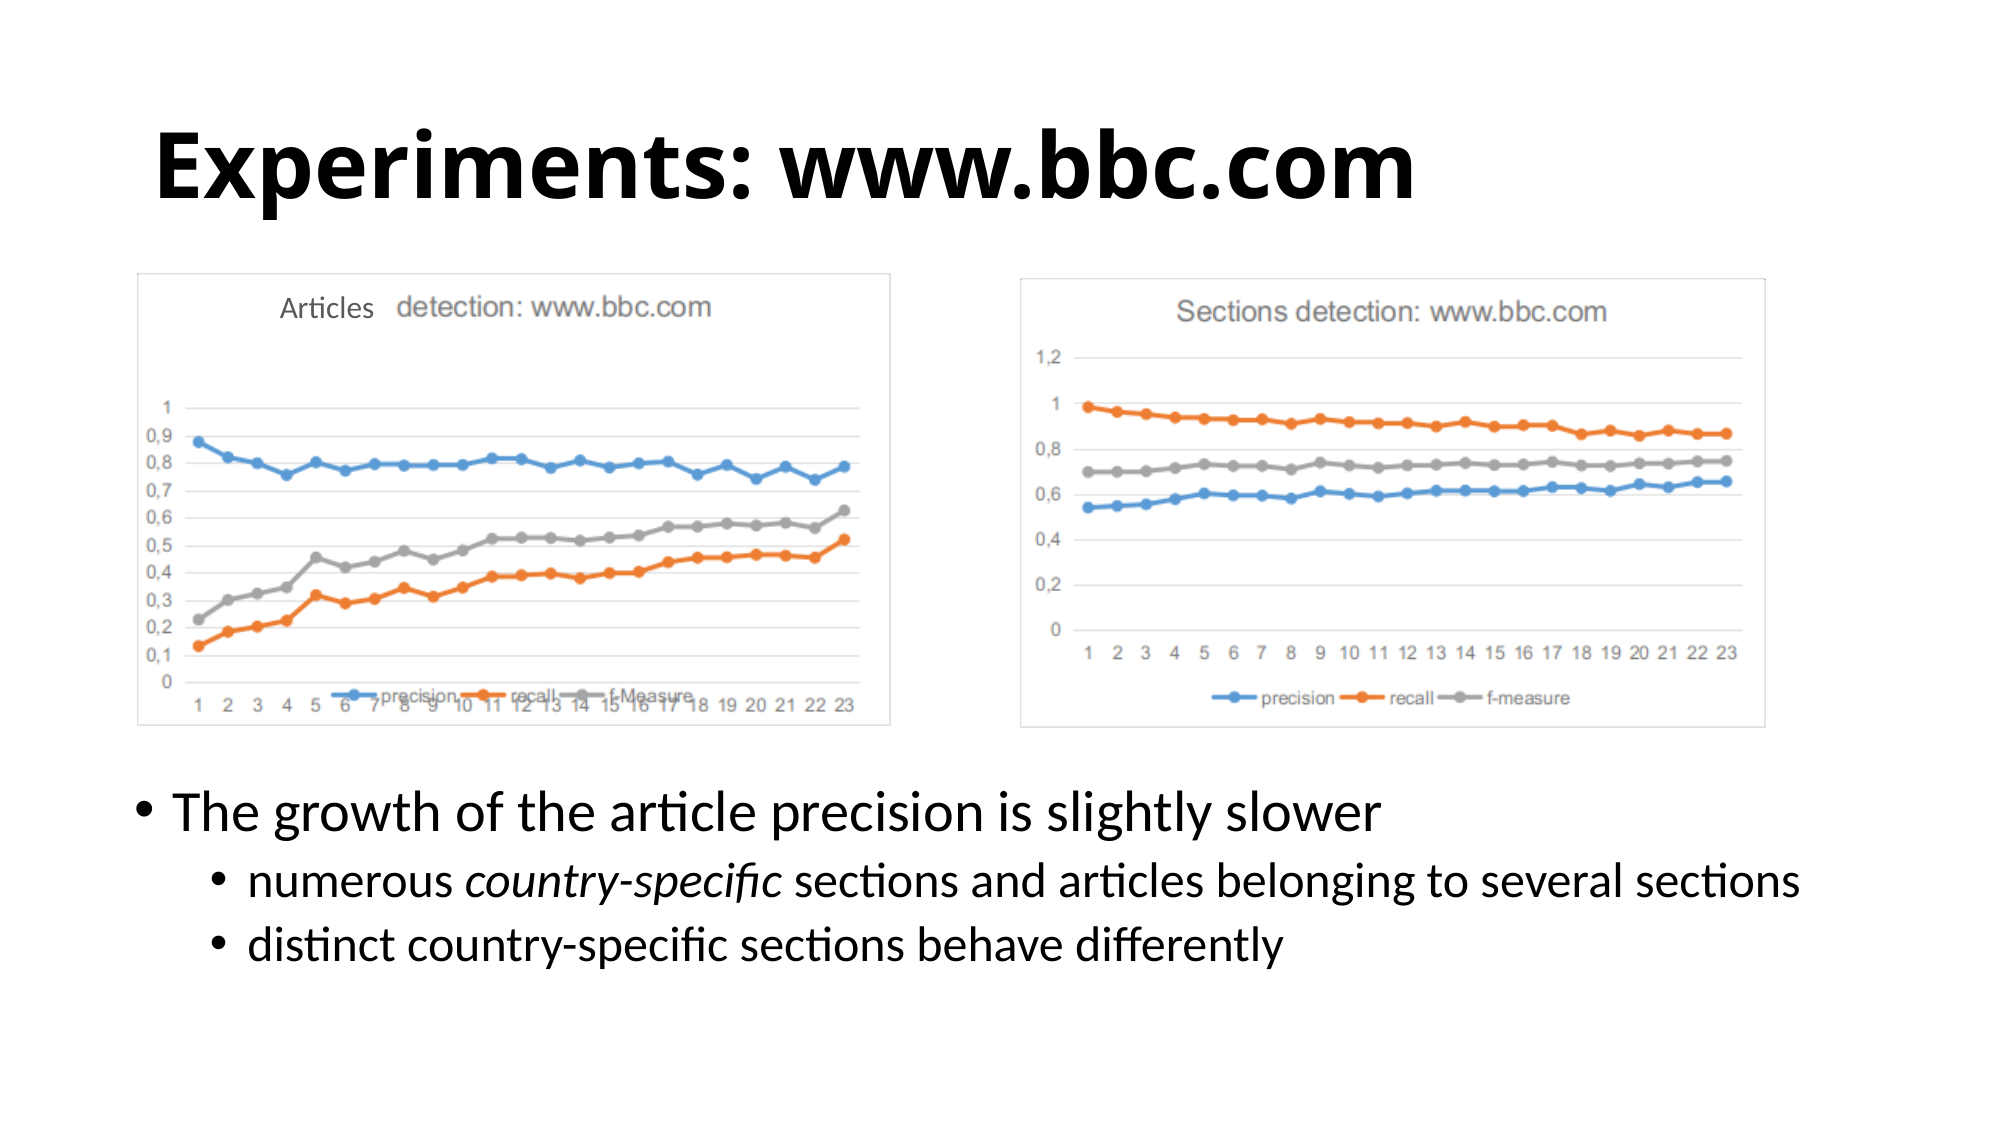

# Experiments: www.bbc.com
Articles
The growth of the article precision is slightly slower
numerous country-specific sections and articles belonging to several sections
distinct country-specific sections behave differently